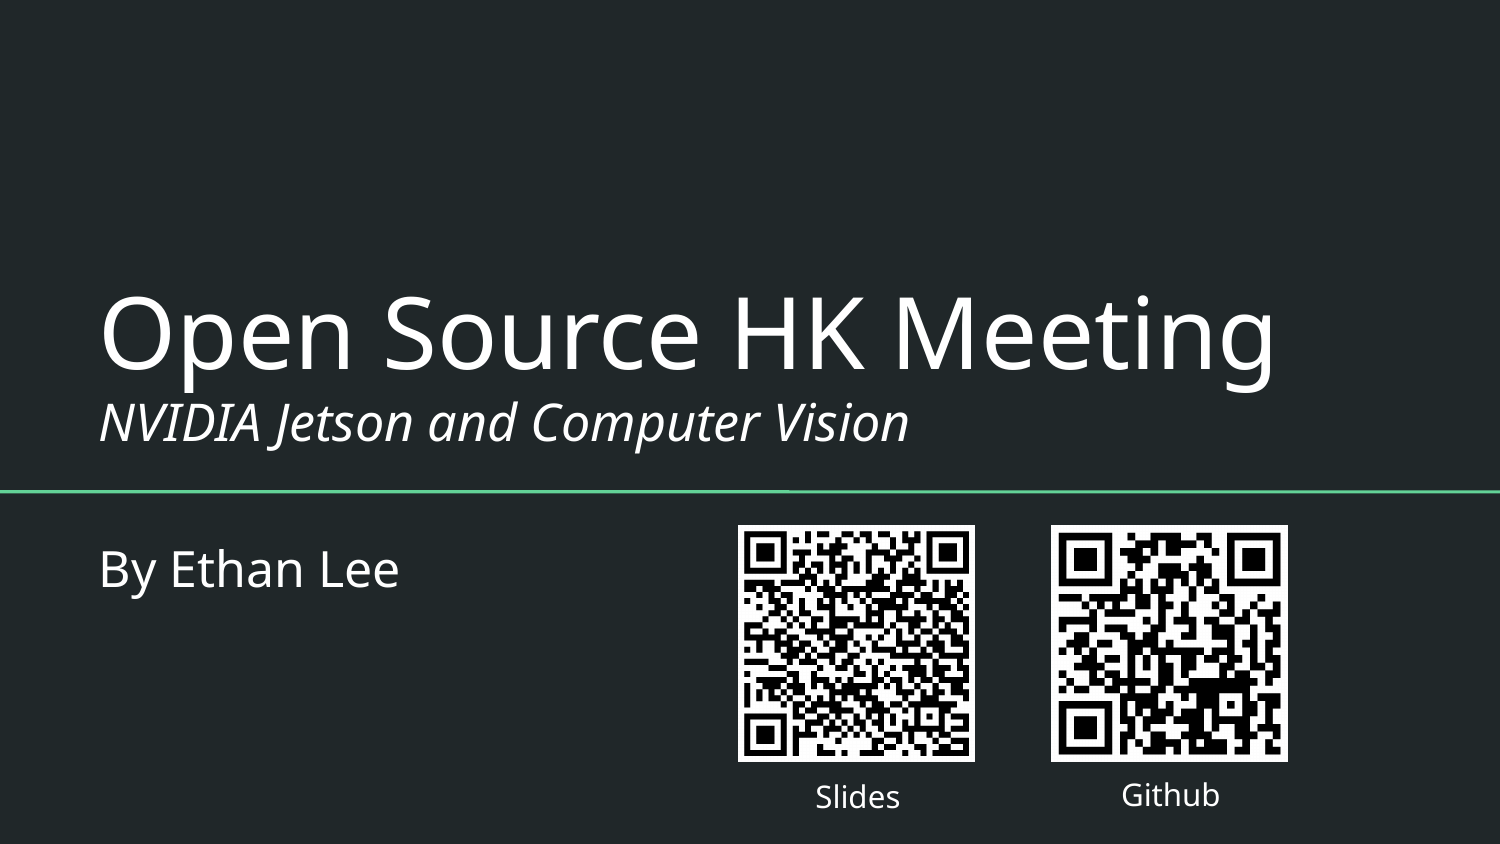

# Open Source HK Meeting NVIDIA Jetson and Computer Vision
By Ethan Lee
Github
Slides